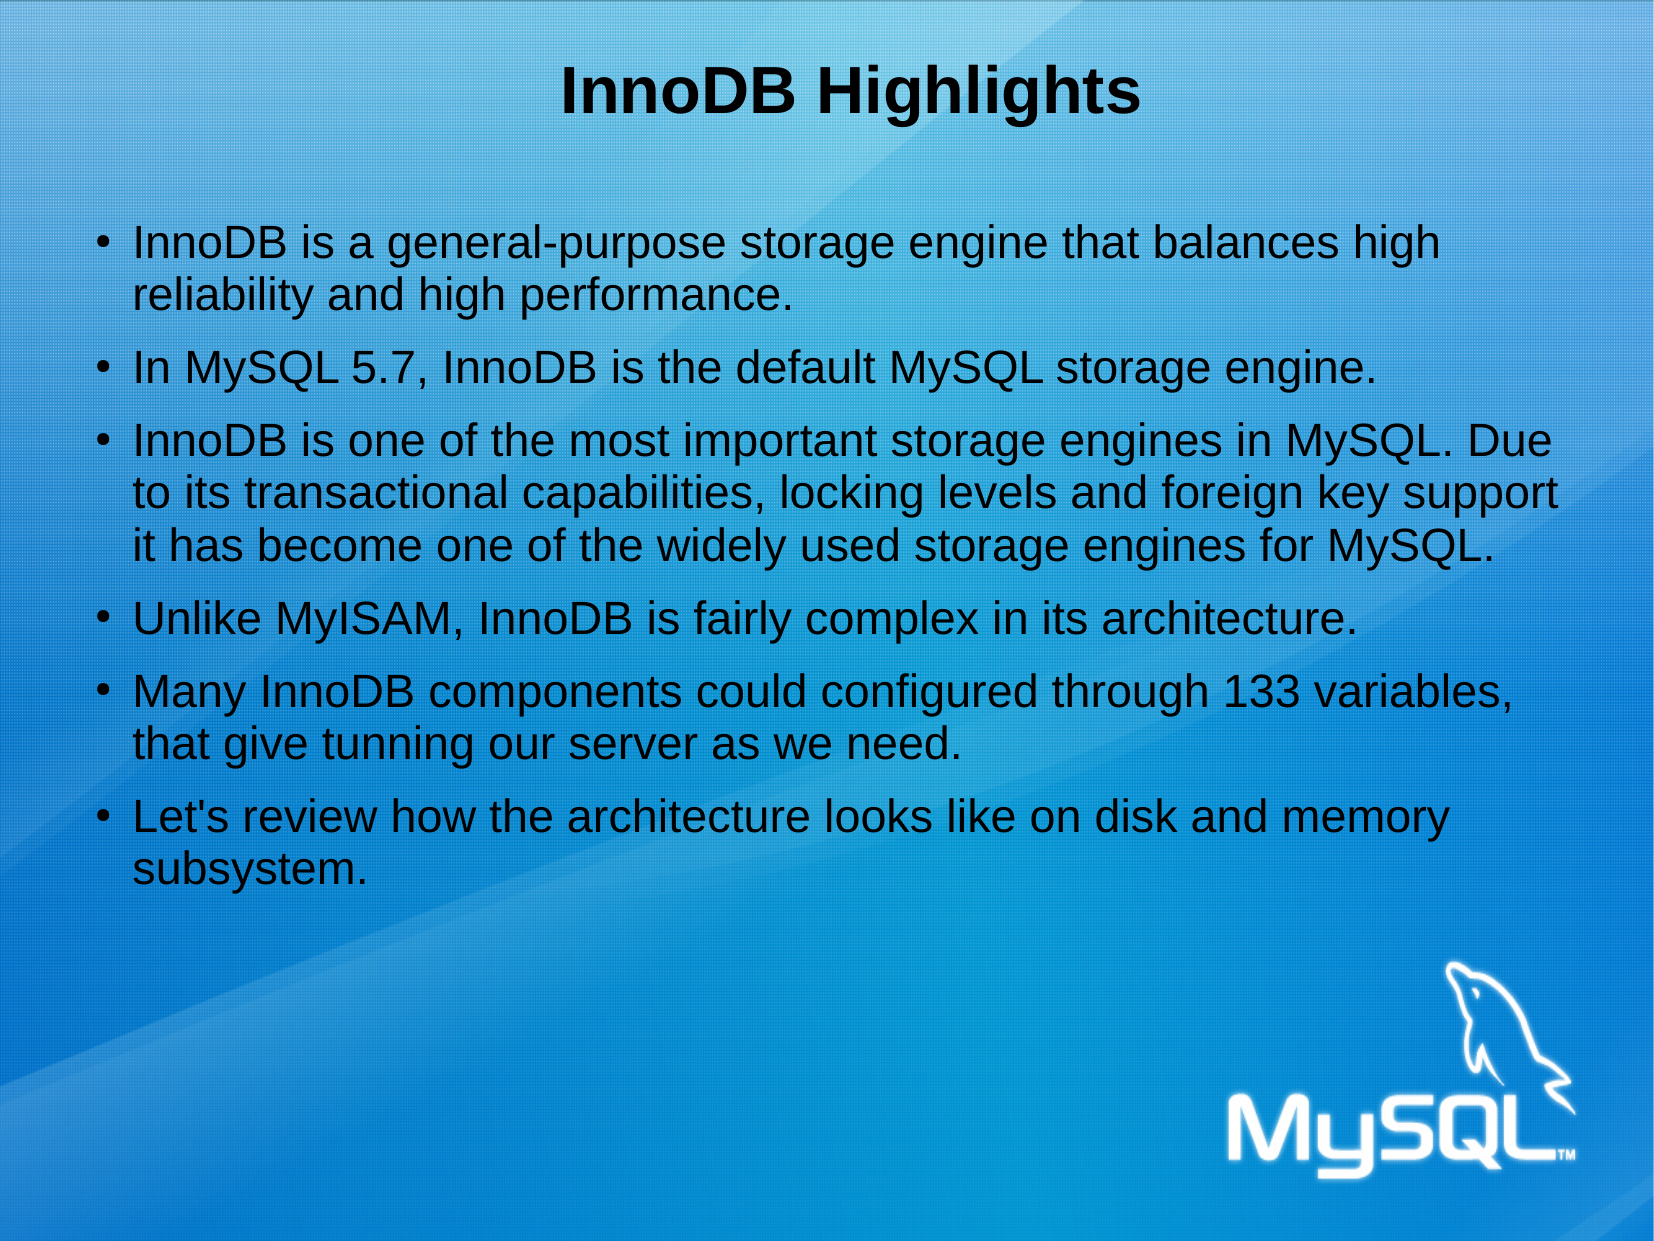

InnoDB Highlights
# InnoDB is a general-purpose storage engine that balances high reliability and high performance.
In MySQL 5.7, InnoDB is the default MySQL storage engine.
InnoDB is one of the most important storage engines in MySQL. Due to its transactional capabilities, locking levels and foreign key support it has become one of the widely used storage engines for MySQL.
Unlike MyISAM, InnoDB is fairly complex in its architecture.
Many InnoDB components could configured through 133 variables, that give tunning our server as we need.
Let's review how the architecture looks like on disk and memory subsystem.